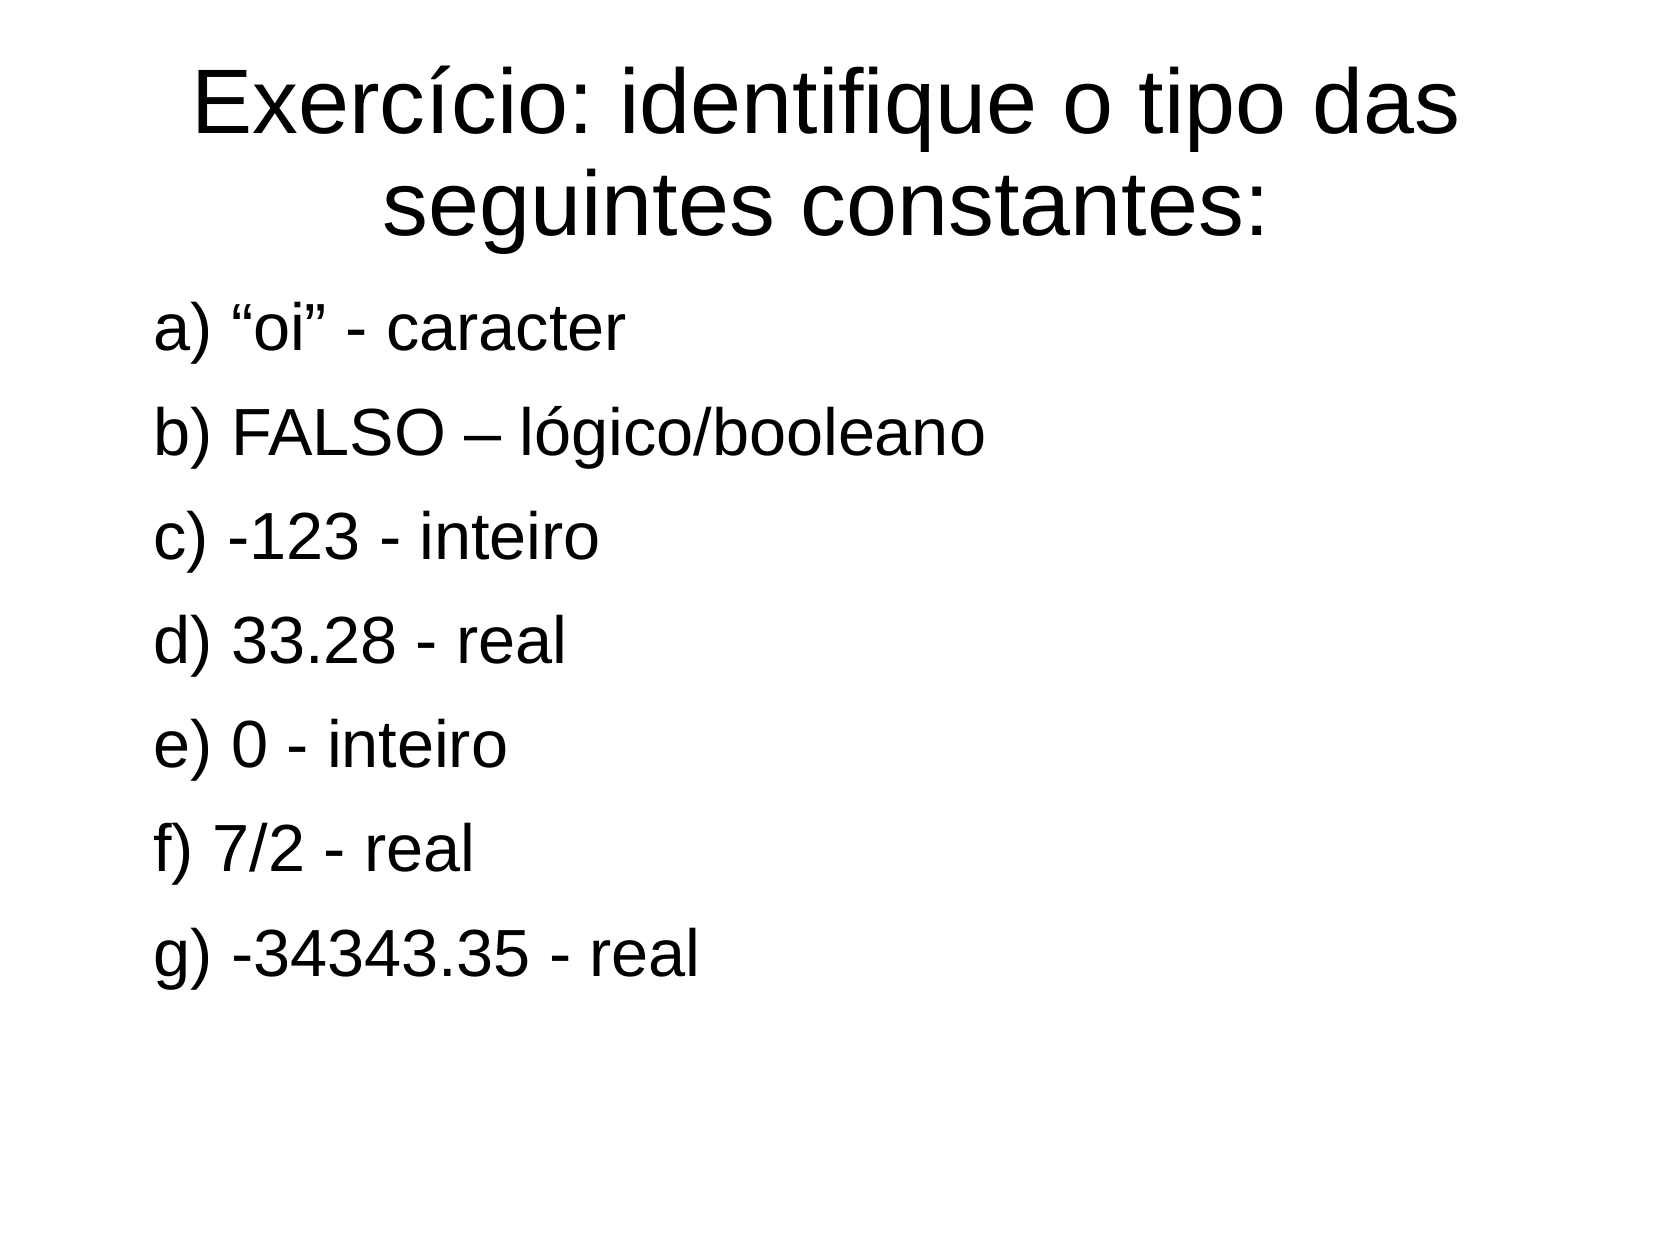

# Exercício: identifique o tipo das seguintes constantes:
a) “oi” - caracter
b) FALSO – lógico/booleano
c) -123 - inteiro
d) 33.28 - real
e) 0 - inteiro
f) 7/2 - real
g) -34343.35 - real